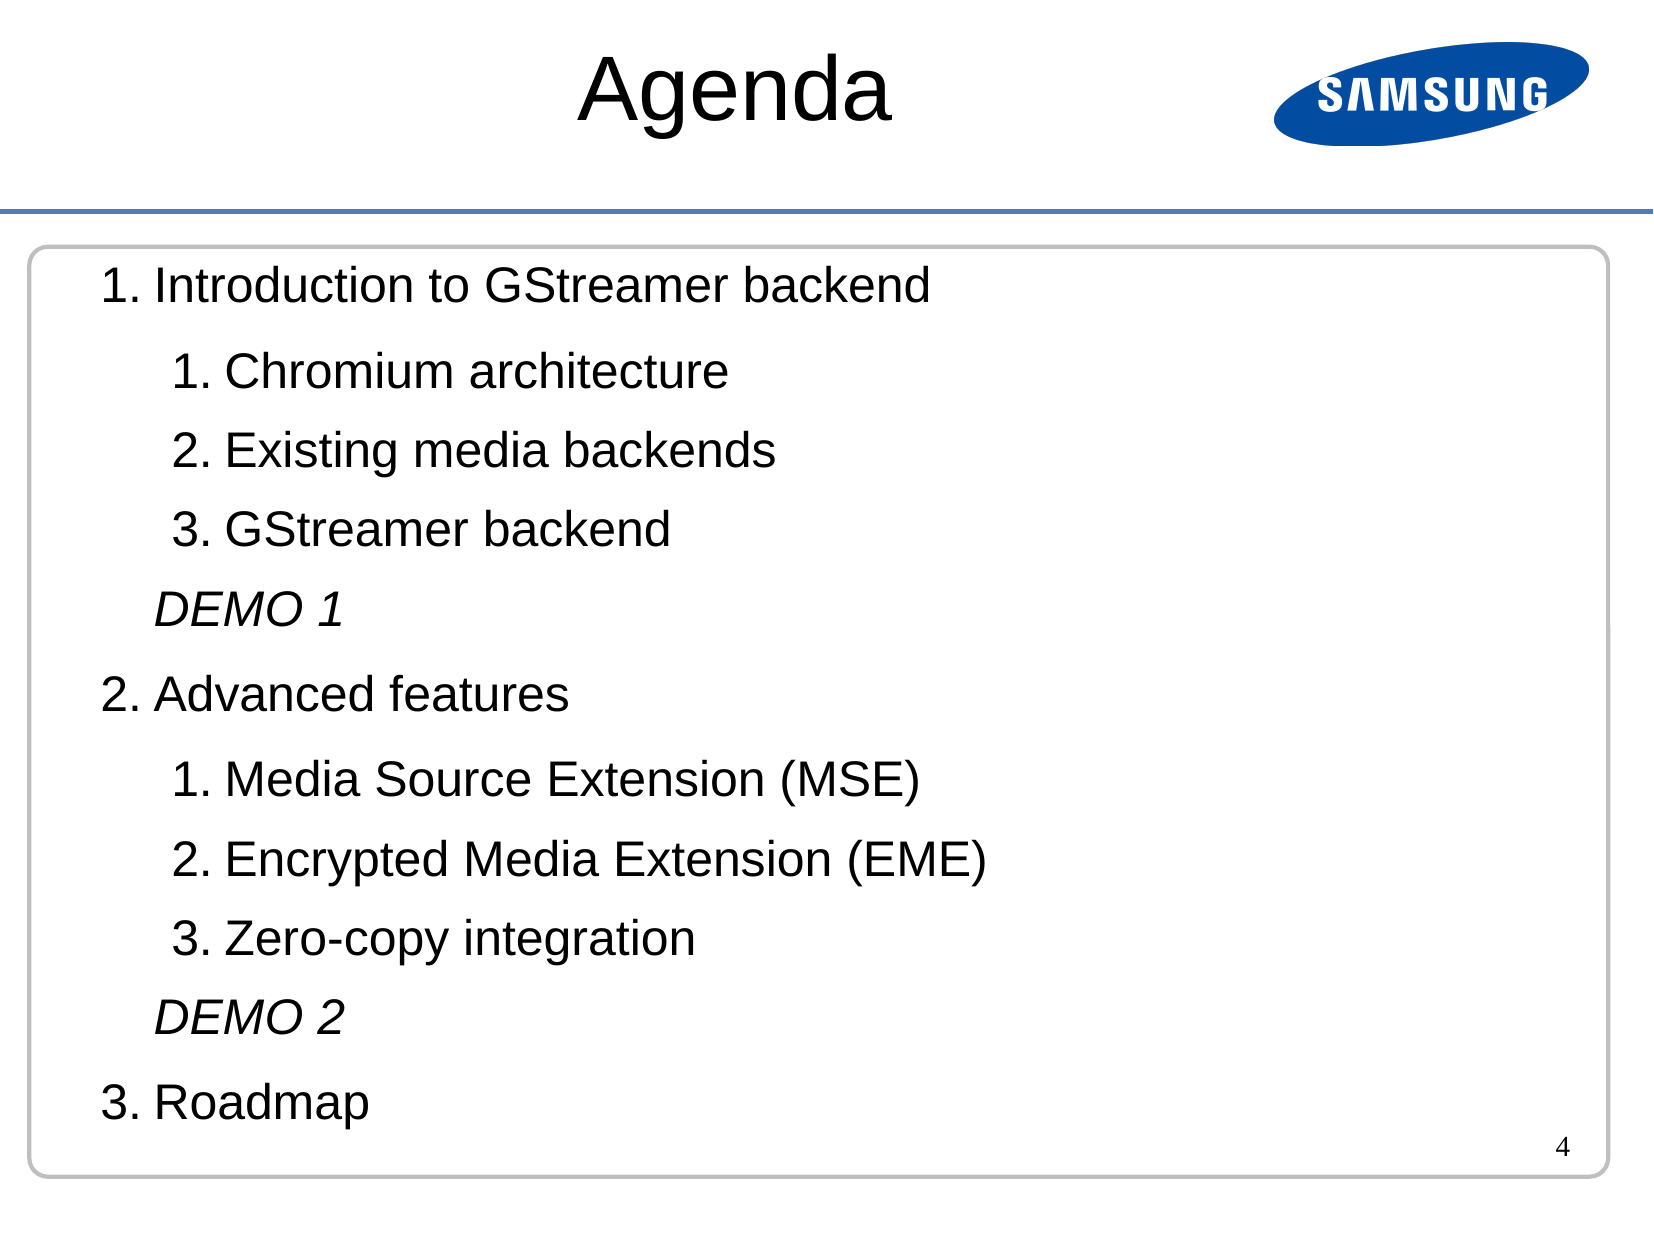

Agenda
#
Introduction to GStreamer backend
Chromium architecture
Existing media backends
GStreamer backend
DEMO 1
Advanced features
Media Source Extension (MSE)
Encrypted Media Extension (EME)
Zero-copy integration
DEMO 2
Roadmap
4